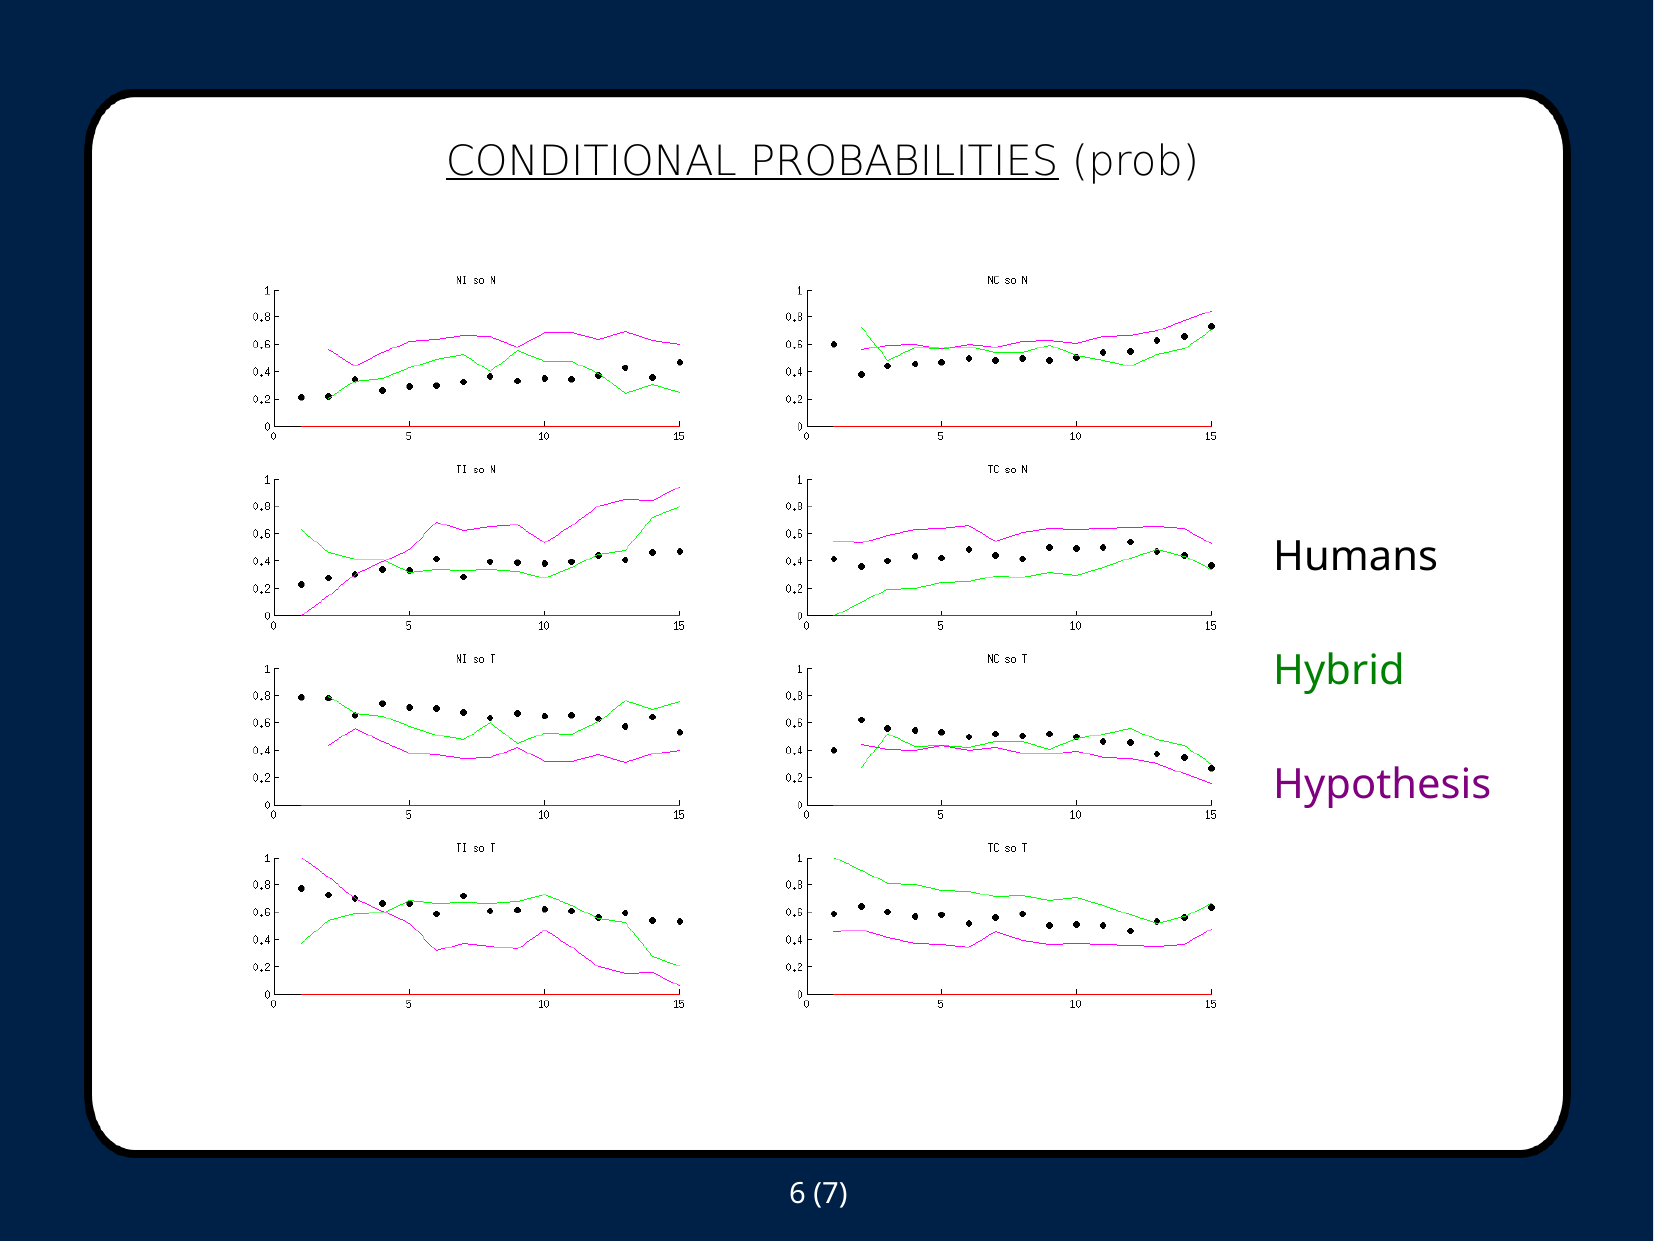

# CONDITIONAL PROBABILITIES (prob)
Humans
Hybrid
Hypothesis
6 (7)